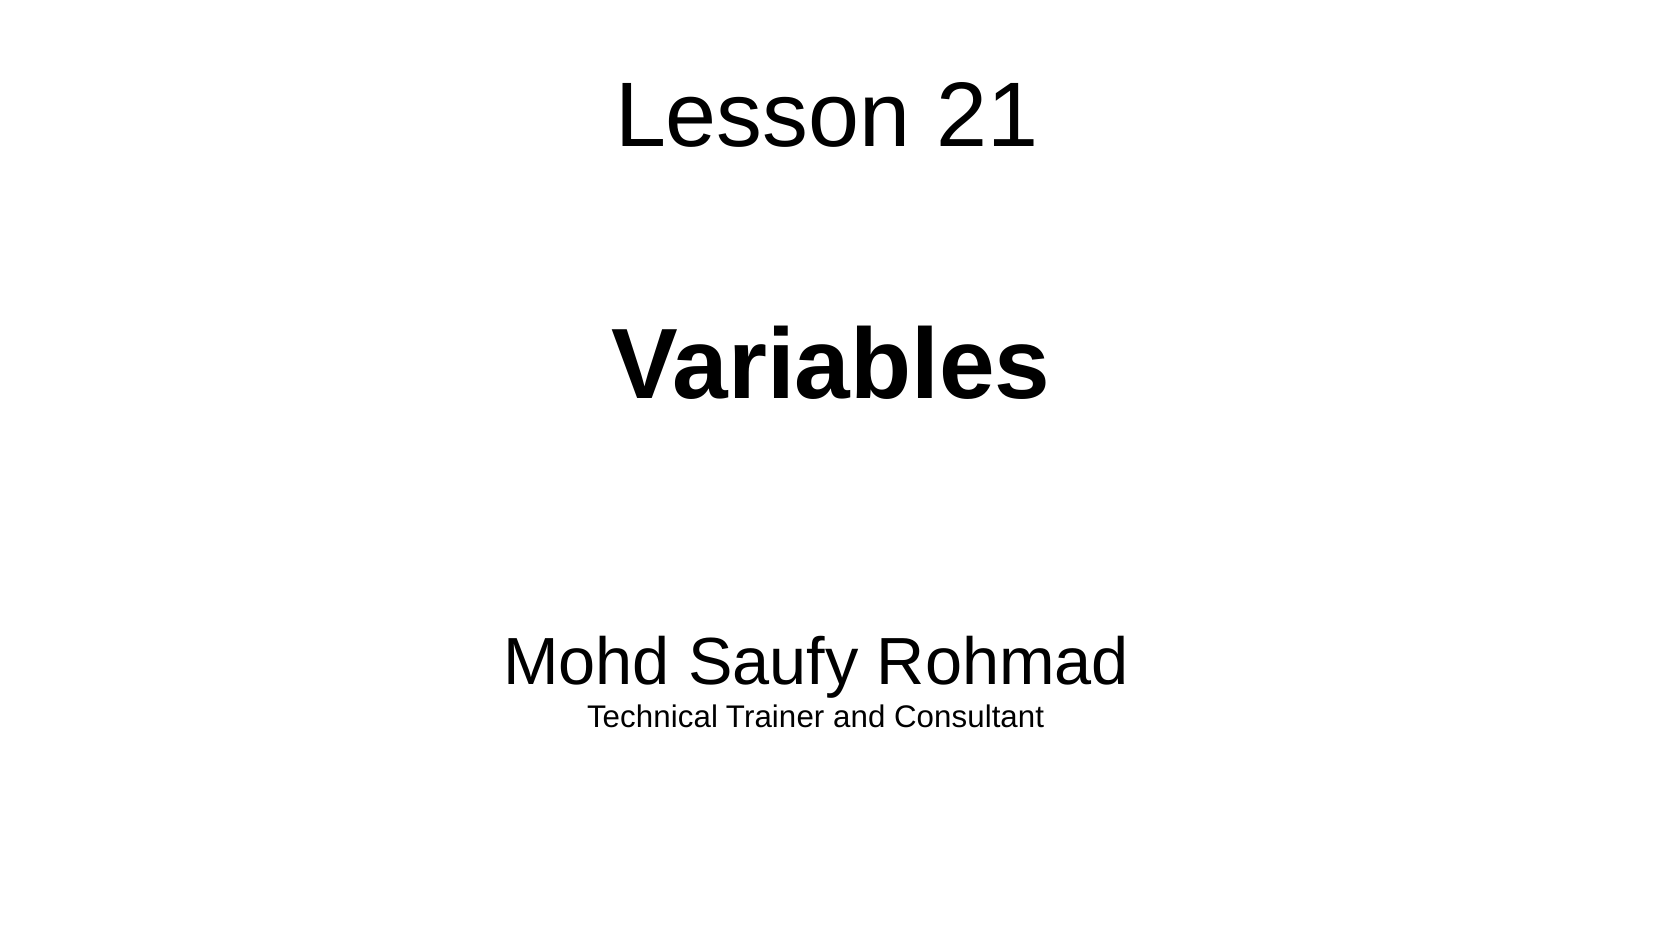

# Lesson 21
Variables
Mohd Saufy Rohmad
Technical Trainer and Consultant